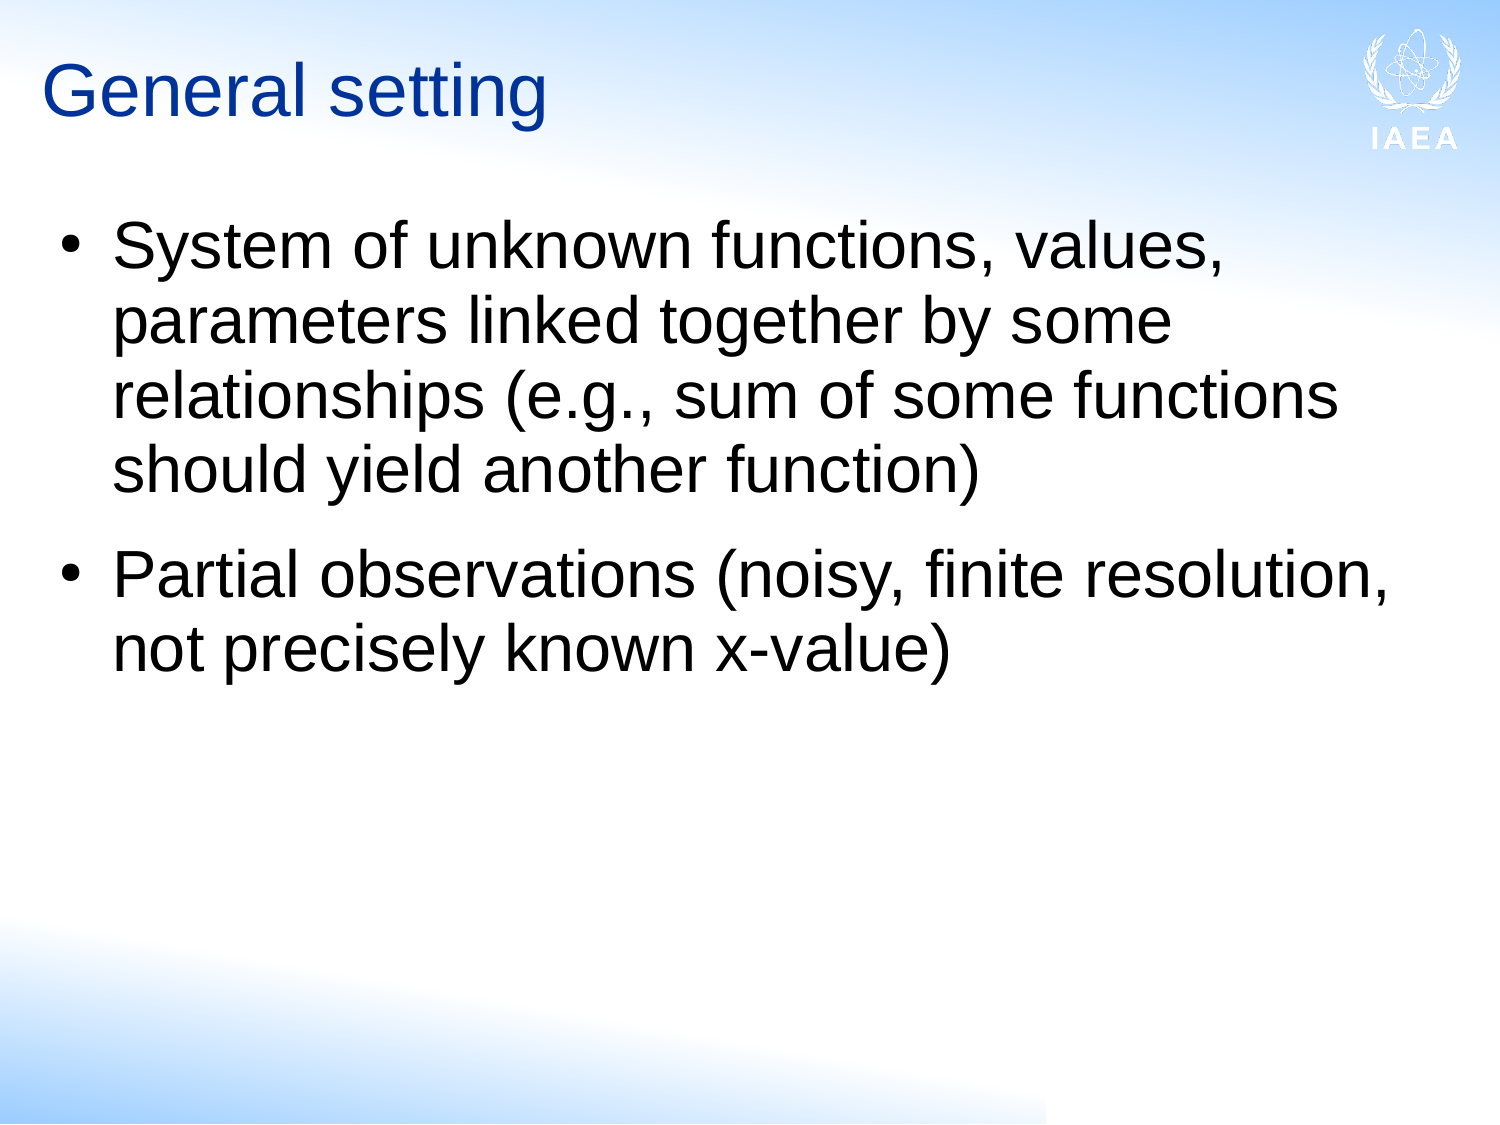

# General setting
System of unknown functions, values, parameters linked together by some relationships (e.g., sum of some functions should yield another function)
Partial observations (noisy, finite resolution, not precisely known x-value)